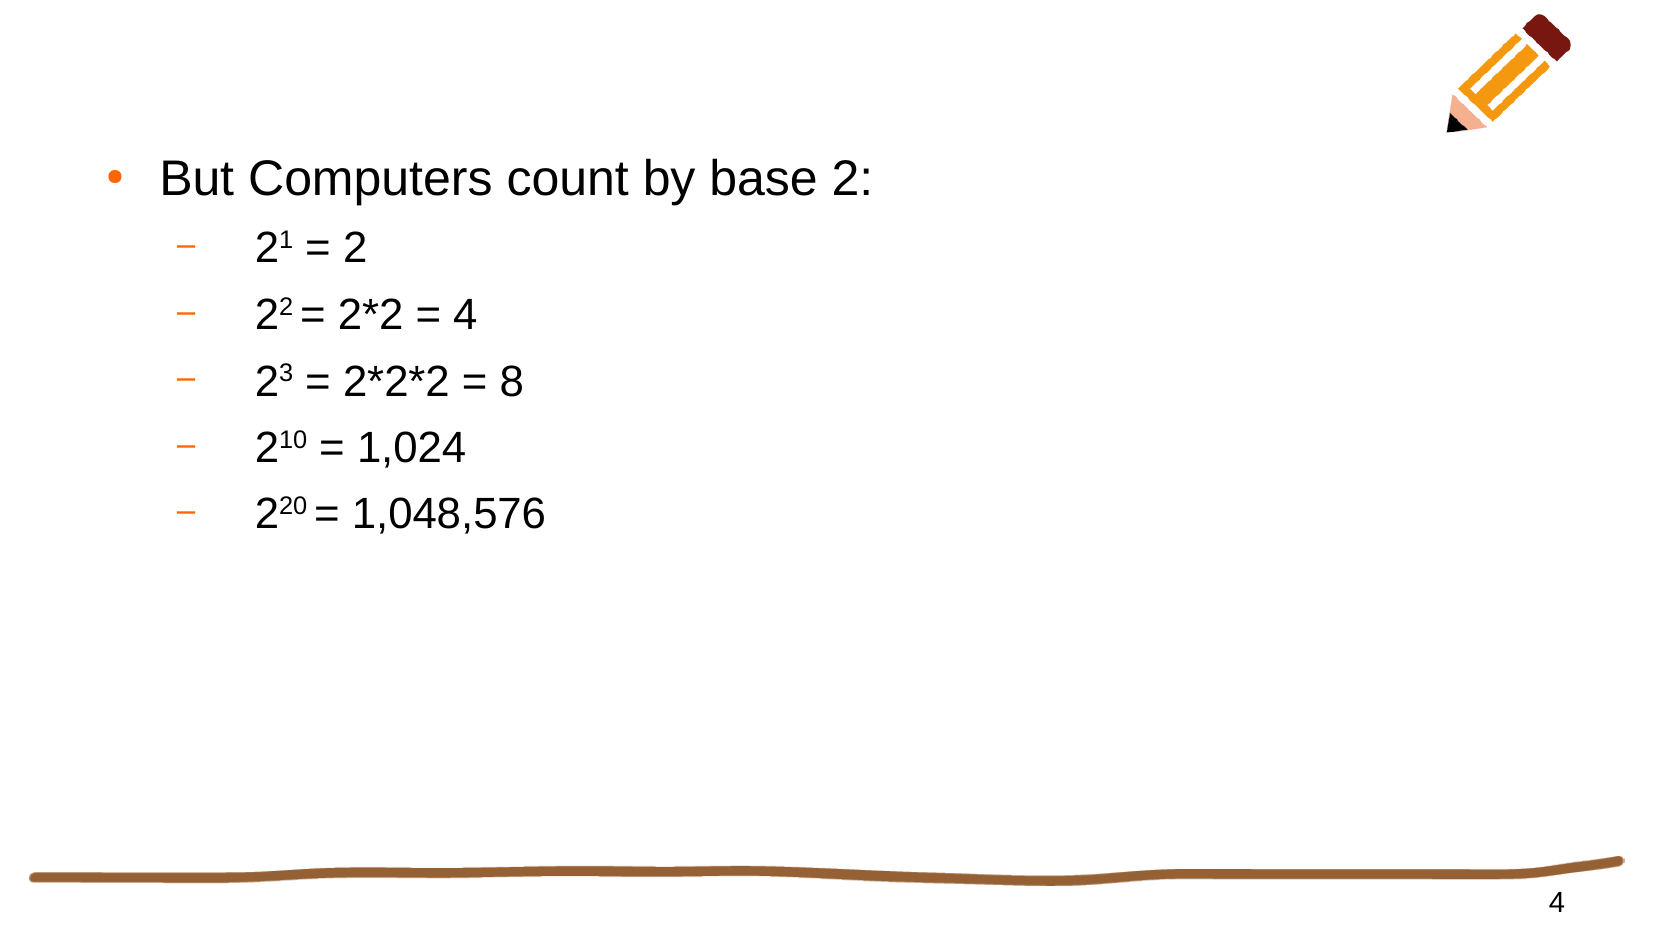

# But Computers count by base 2:
 21 = 2
 22 = 2*2 = 4
 23 = 2*2*2 = 8
 210 = 1,024
 220 = 1,048,576
4